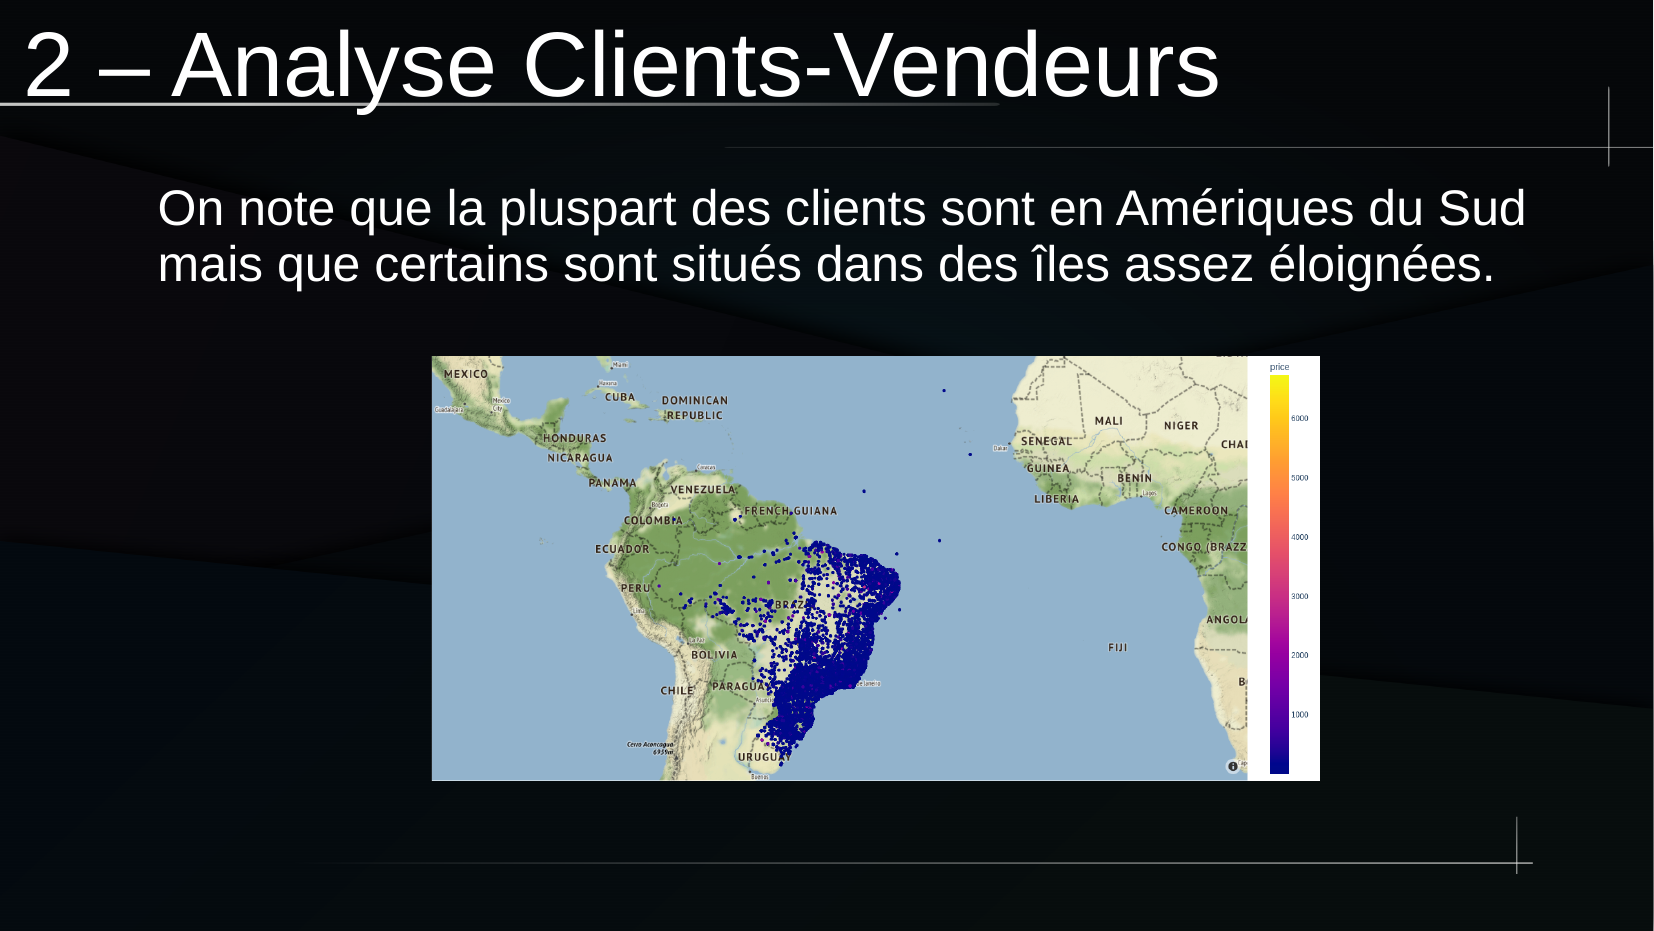

# 2 – Analyse Clients-Vendeurs
On note que la pluspart des clients sont en Amériques du Sud mais que certains sont situés dans des îles assez éloignées.